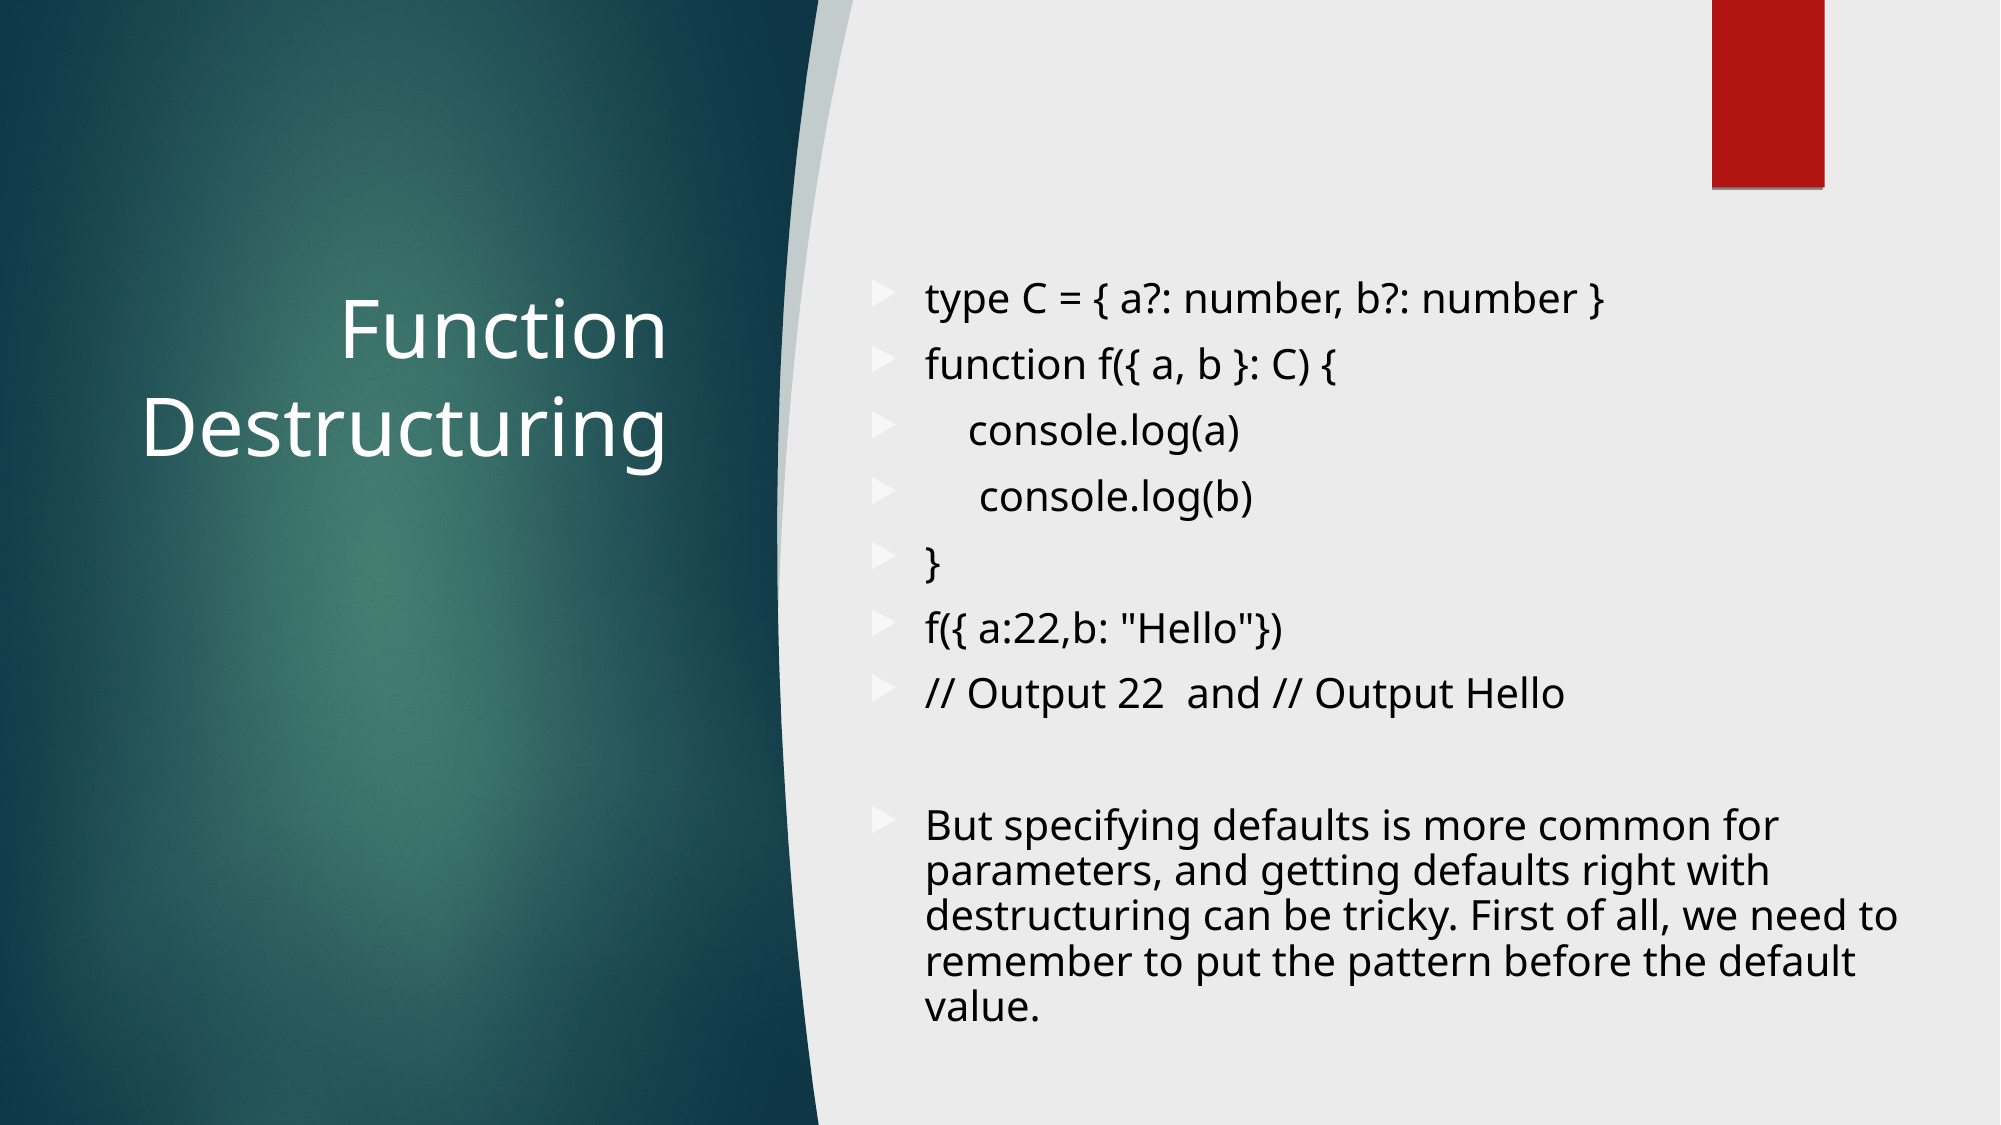

# Function Destructuring
type C = { a?: number, b?: number }
function f({ a, b }: C) {
 console.log(a)
 console.log(b)
}
f({ a:22,b: "Hello"})
// Output 22 and // Output Hello
But specifying defaults is more common for parameters, and getting defaults right with destructuring can be tricky. First of all, we need to remember to put the pattern before the default value.